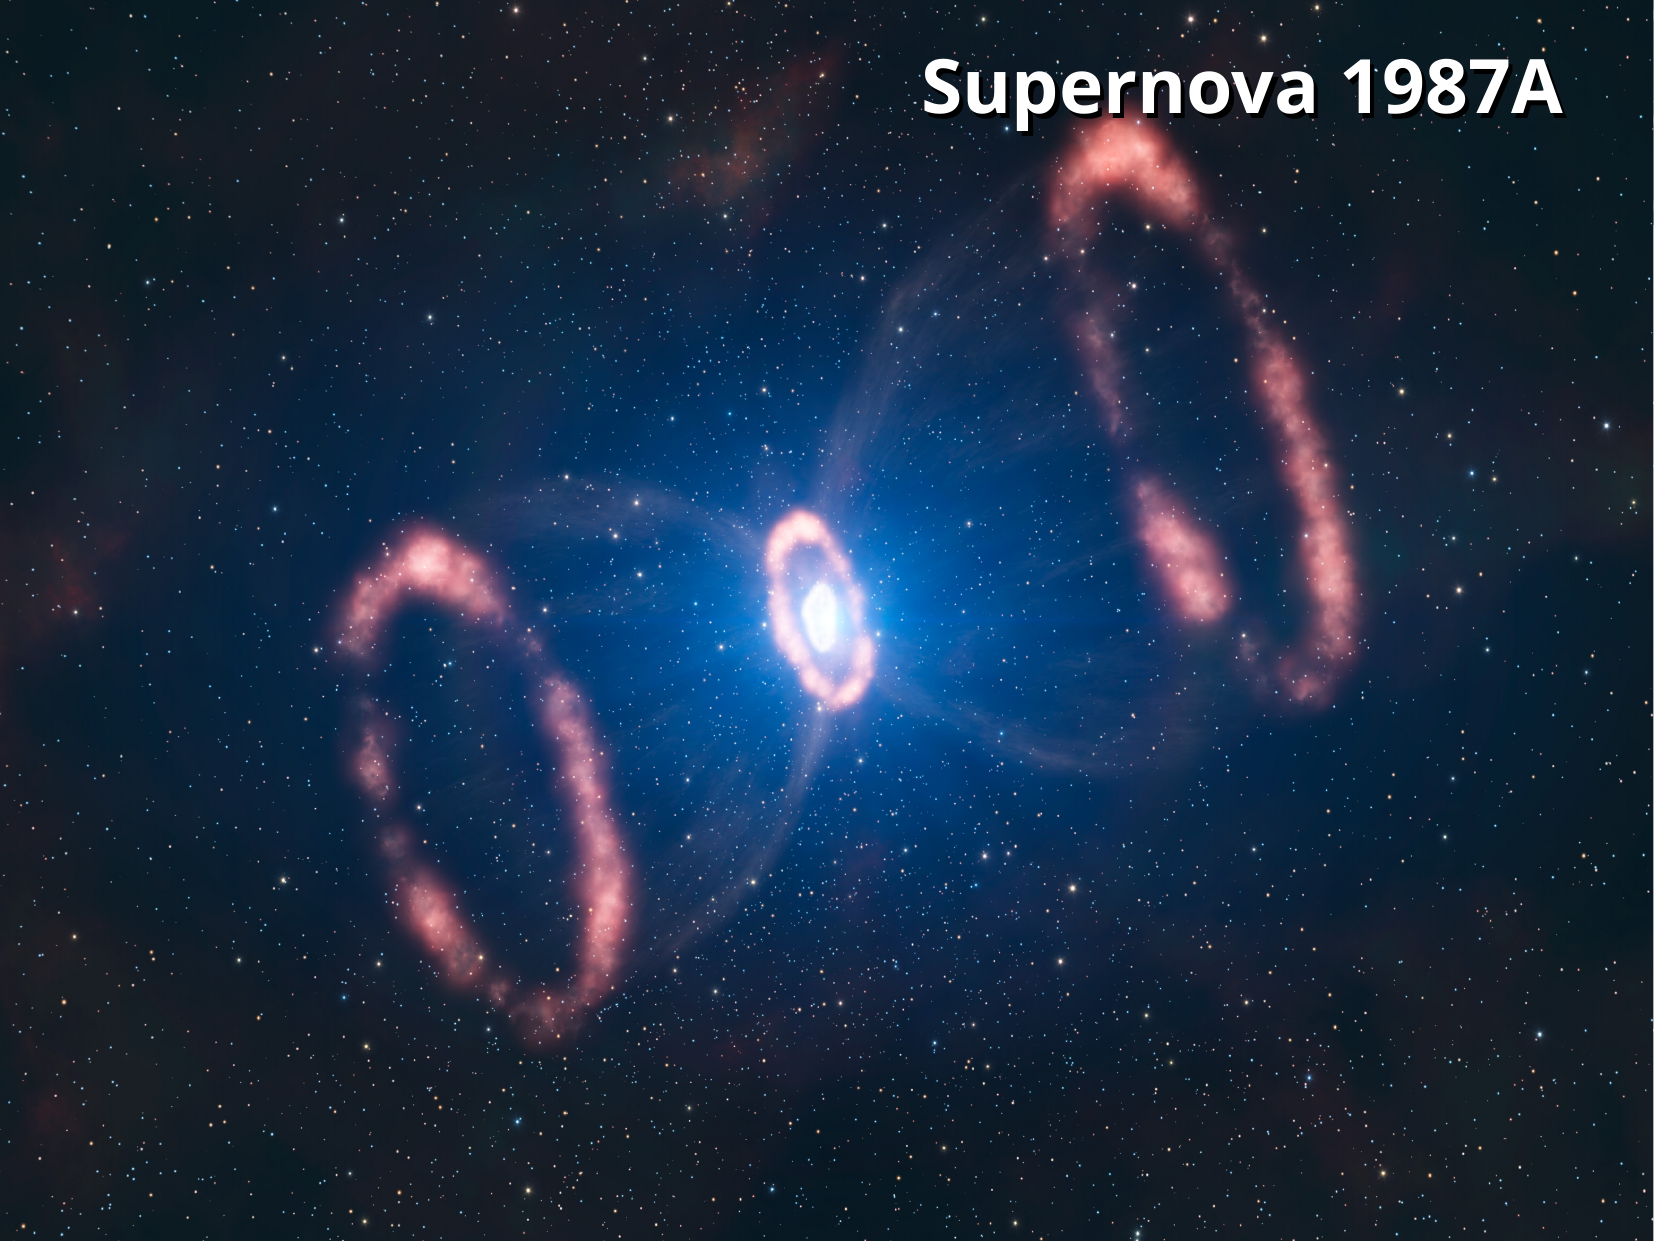

# Supernova 1987A
Oct 24, 2018
Asorey IPAC 2018 U02C06 11/16
31